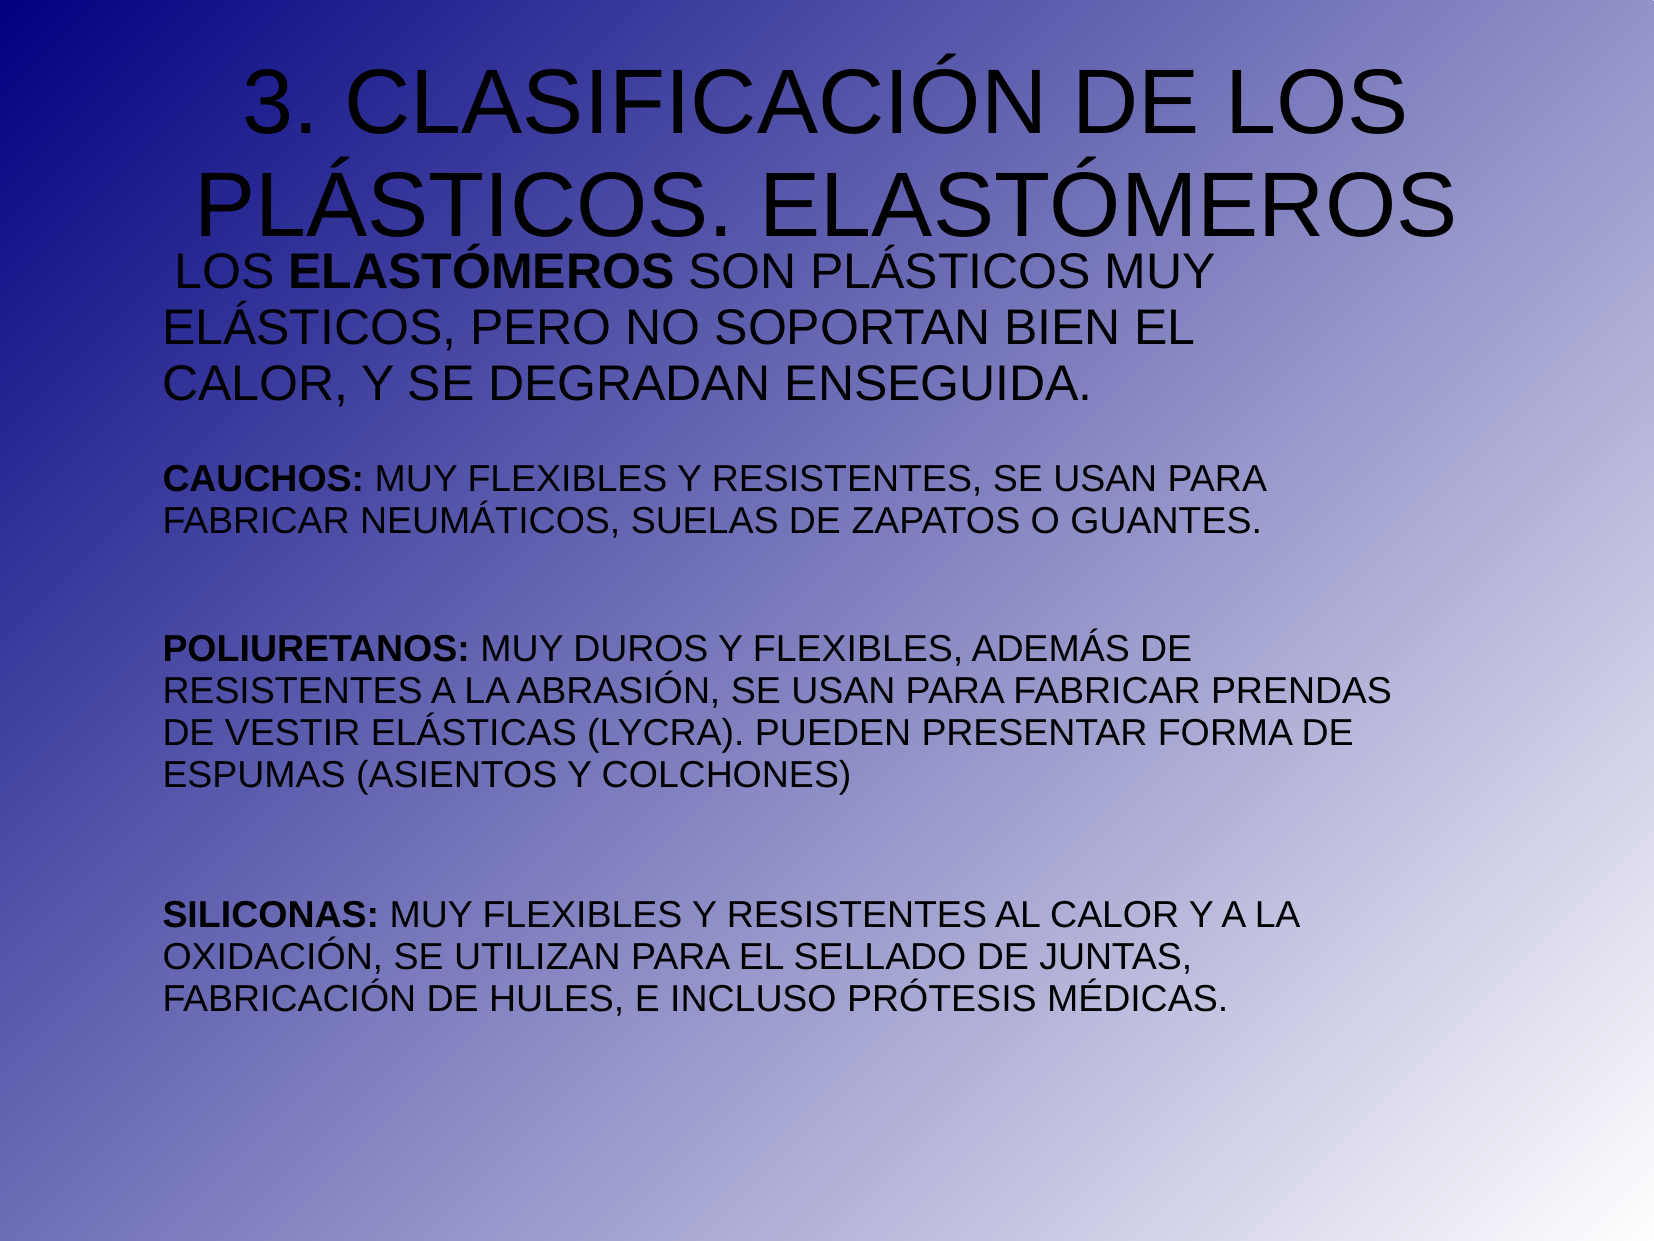

# 3. CLASIFICACIÓN DE LOS PLÁSTICOS. ELASTÓMEROS
LOS ELASTÓMEROS SON PLÁSTICOS MUY ELÁSTICOS, PERO NO SOPORTAN BIEN EL CALOR, Y SE DEGRADAN ENSEGUIDA.
CAUCHOS: MUY FLEXIBLES Y RESISTENTES, SE USAN PARA FABRICAR NEUMÁTICOS, SUELAS DE ZAPATOS O GUANTES.
POLIURETANOS: MUY DUROS Y FLEXIBLES, ADEMÁS DE RESISTENTES A LA ABRASIÓN, SE USAN PARA FABRICAR PRENDAS DE VESTIR ELÁSTICAS (LYCRA). PUEDEN PRESENTAR FORMA DE ESPUMAS (ASIENTOS Y COLCHONES)
SILICONAS: MUY FLEXIBLES Y RESISTENTES AL CALOR Y A LA OXIDACIÓN, SE UTILIZAN PARA EL SELLADO DE JUNTAS, FABRICACIÓN DE HULES, E INCLUSO PRÓTESIS MÉDICAS.